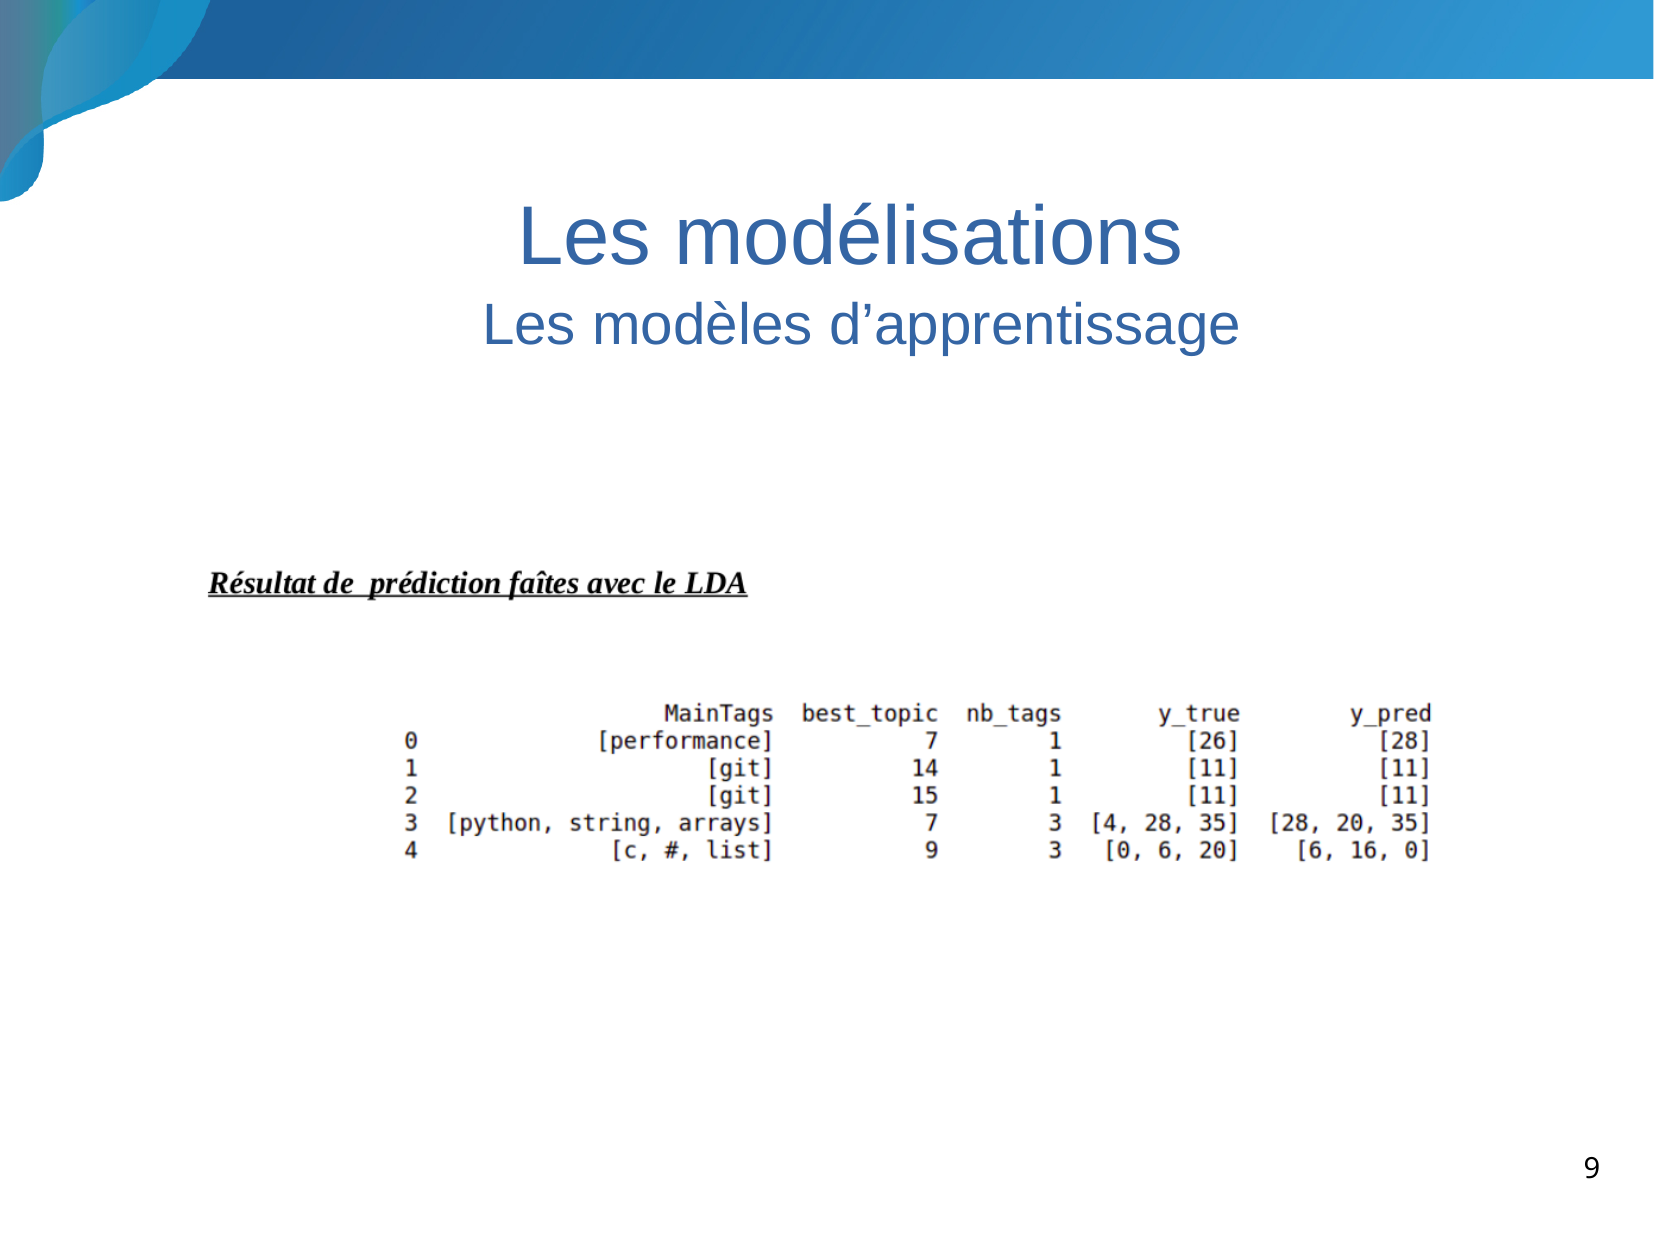

# Les modélisations
Les modèles d’apprentissage
9